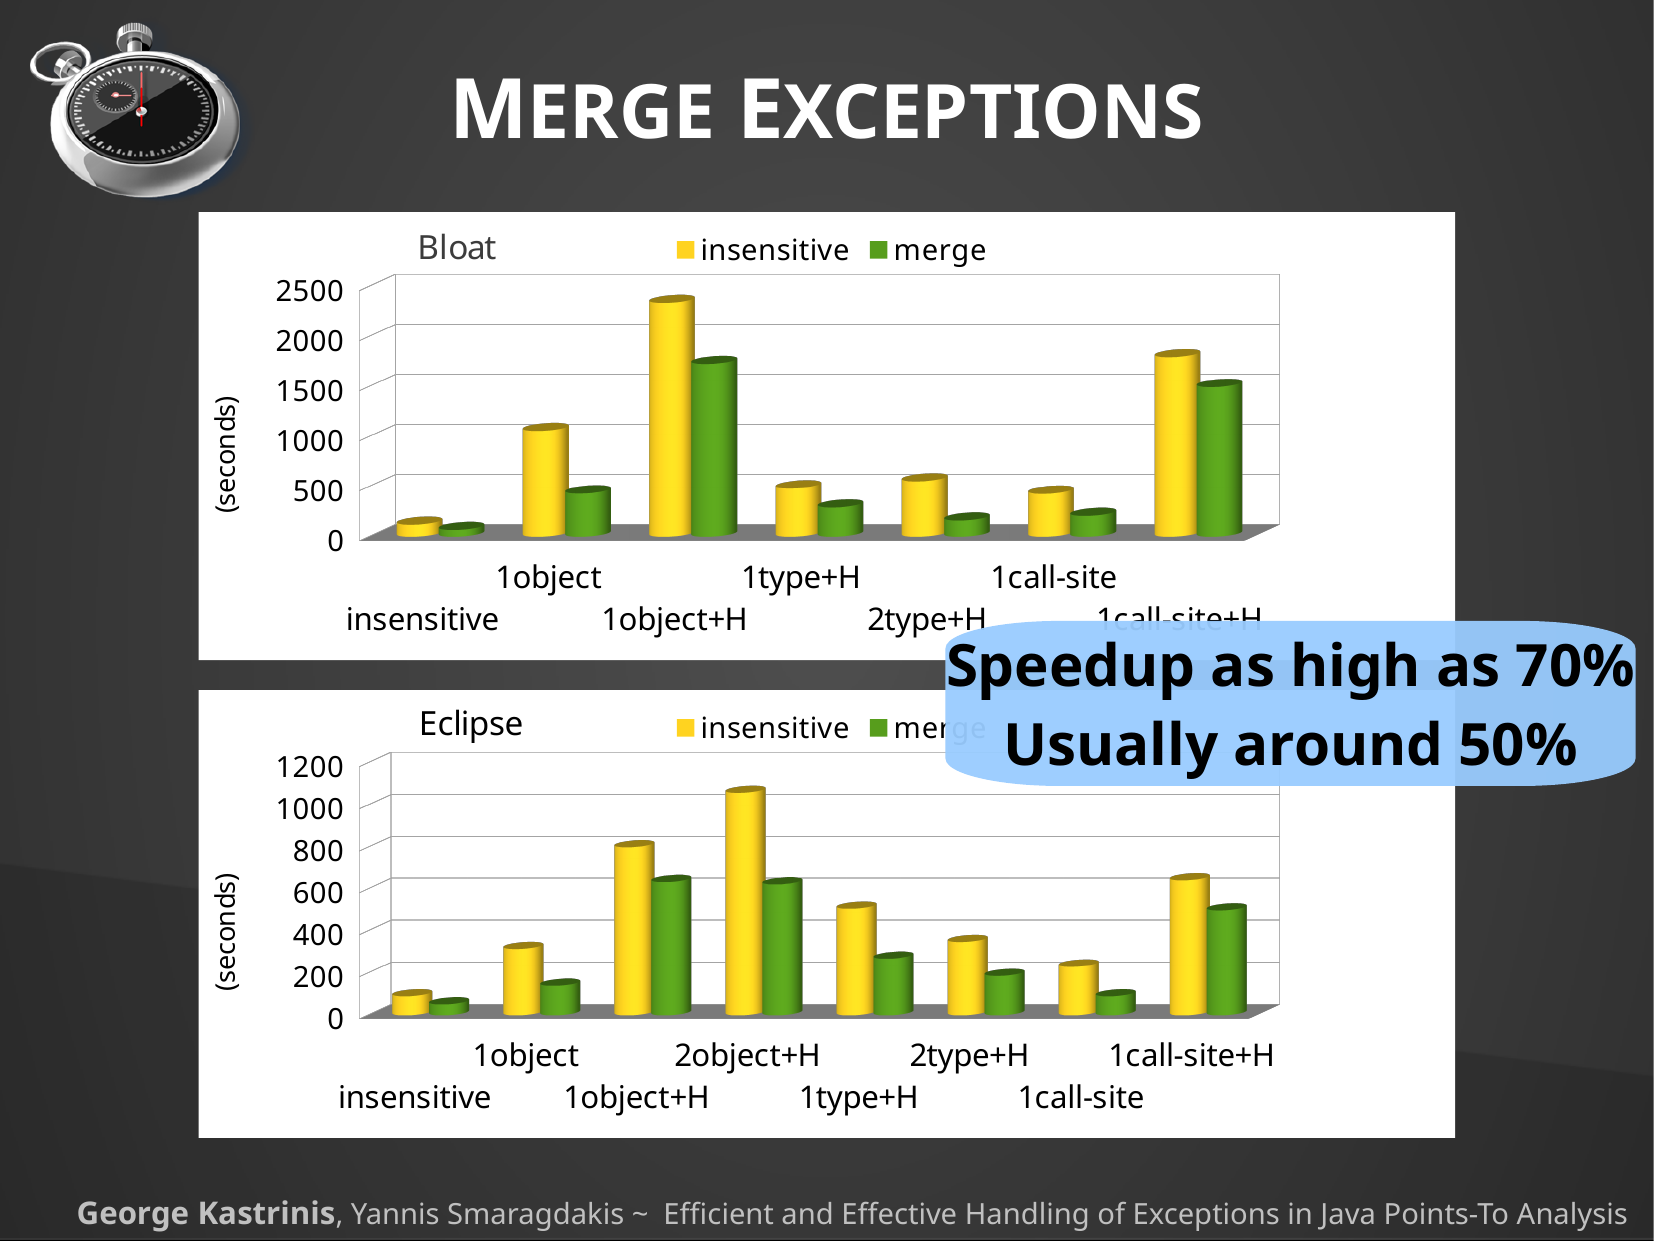

MERGE EXCEPTIONS
[unsupported chart]
Speedup as high as 70%
Usually around 50%
[unsupported chart]